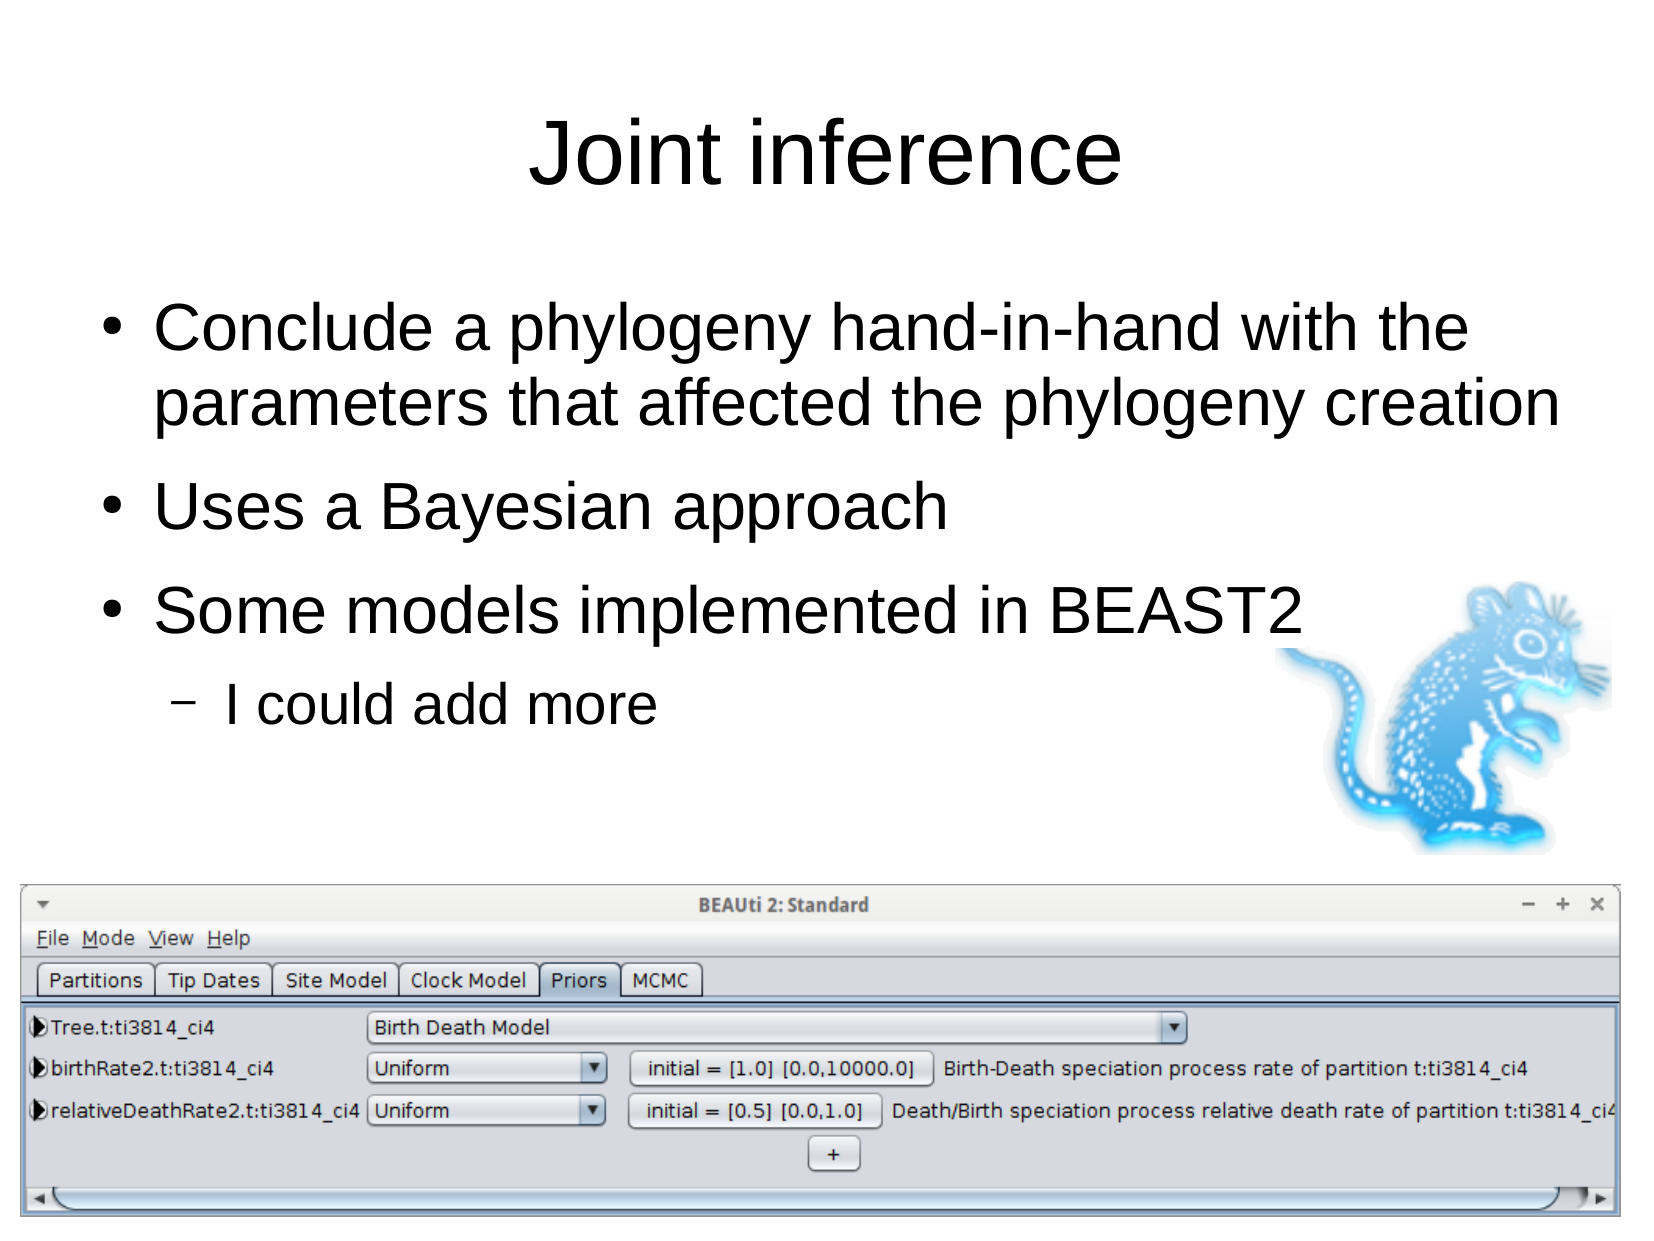

# Joint inference
Conclude a phylogeny hand-in-hand with the parameters that affected the phylogeny creation
Uses a Bayesian approach
Some models implemented in BEAST2
I could add more